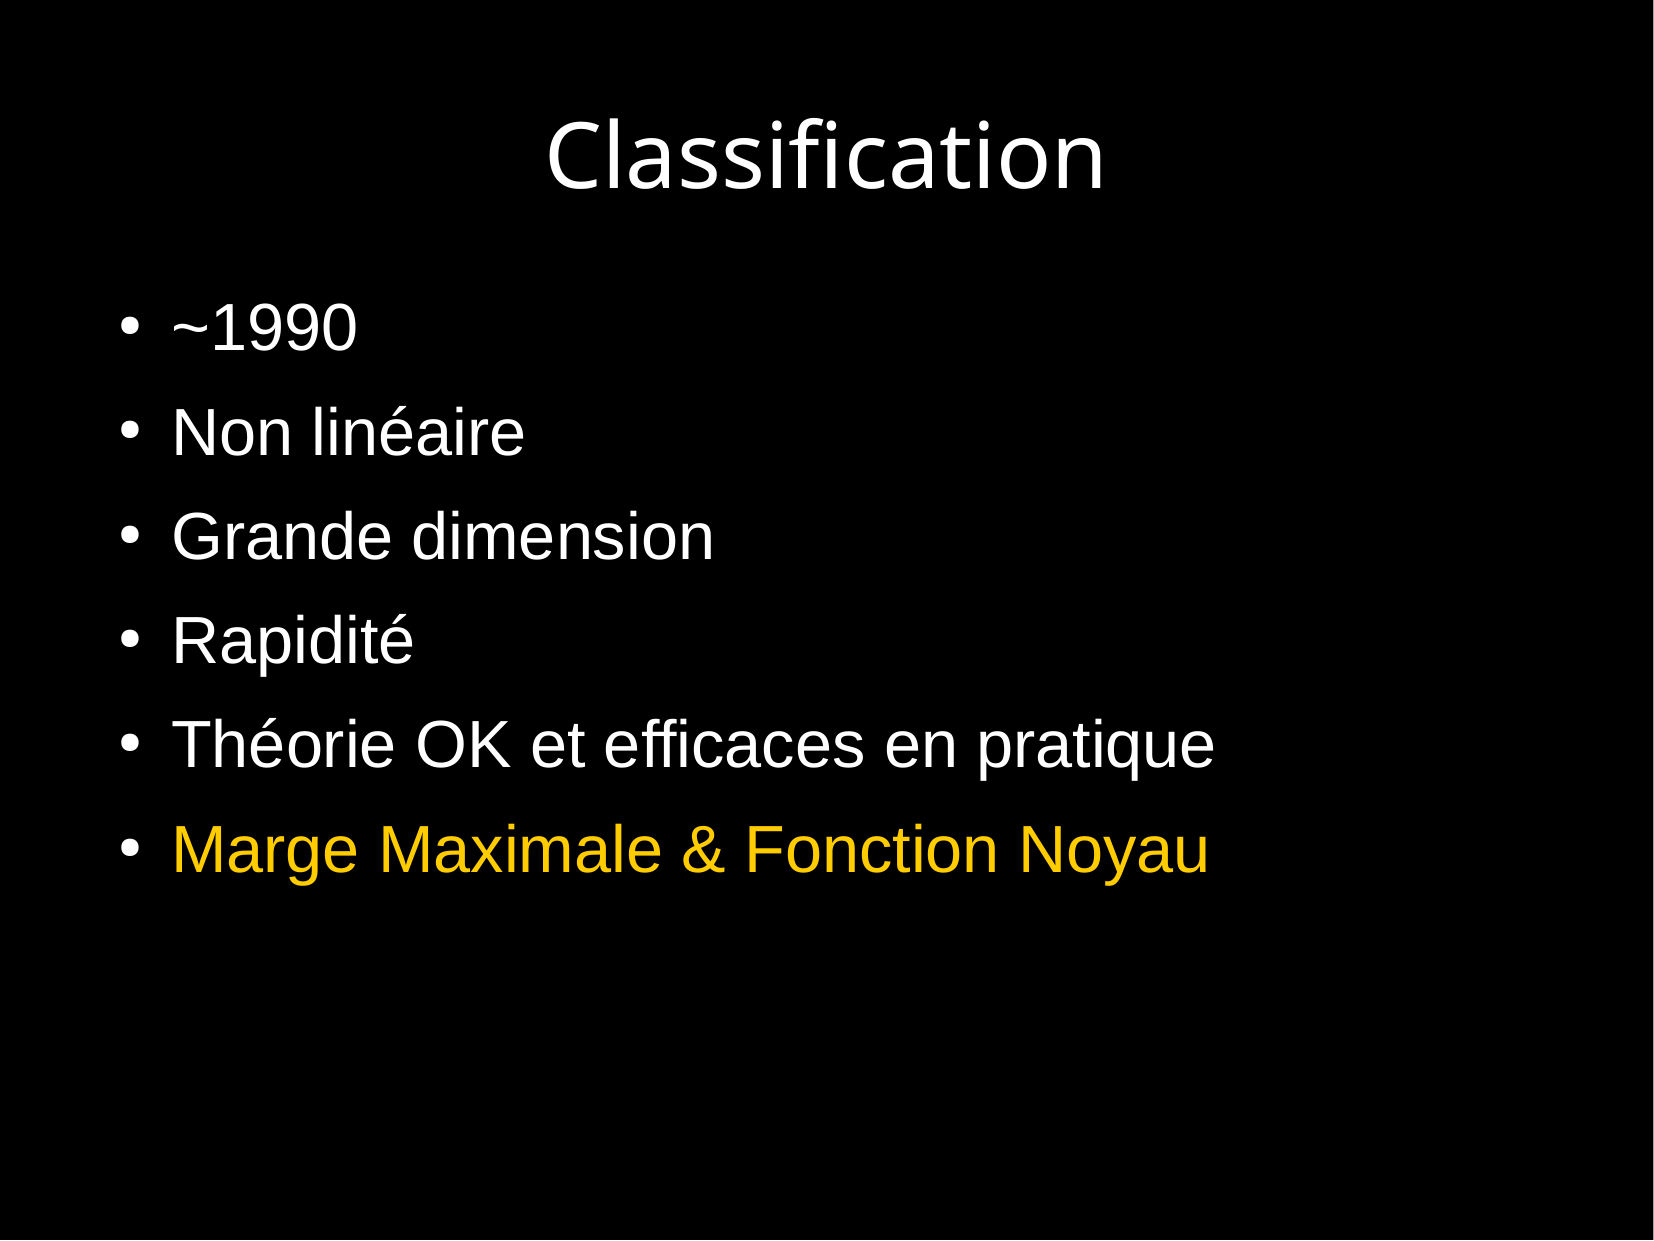

# Classification
~1990
Non linéaire
Grande dimension
Rapidité
Théorie OK et efficaces en pratique
Marge Maximale & Fonction Noyau